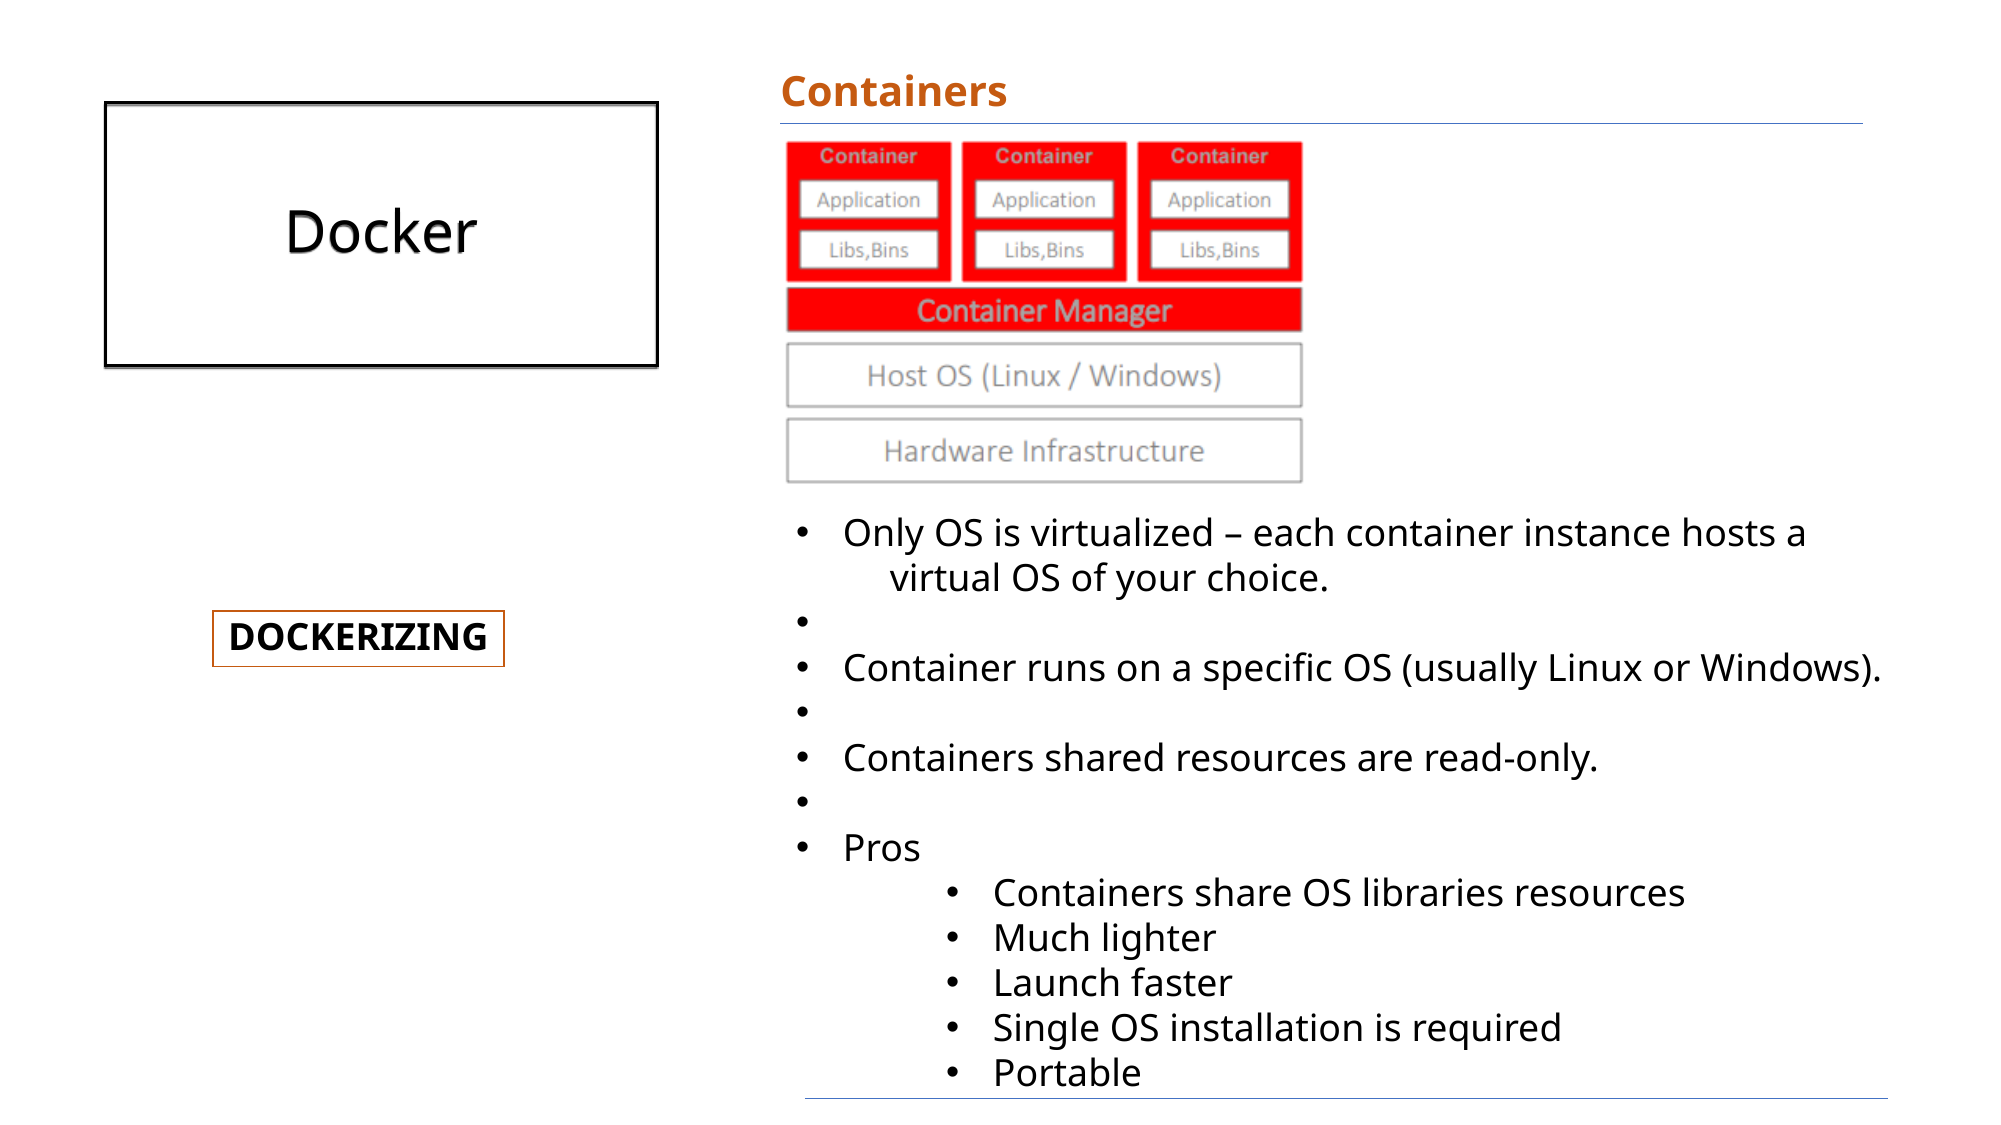

Containers
# Docker
Only OS is virtualized – each container instance hosts a virtual OS of your choice.
Container runs on a specific OS (usually Linux or Windows).
Containers shared resources are read-only.
Pros
Containers share OS libraries resources
Much lighter
Launch faster
Single OS installation is required
Portable
DOCKERIZING